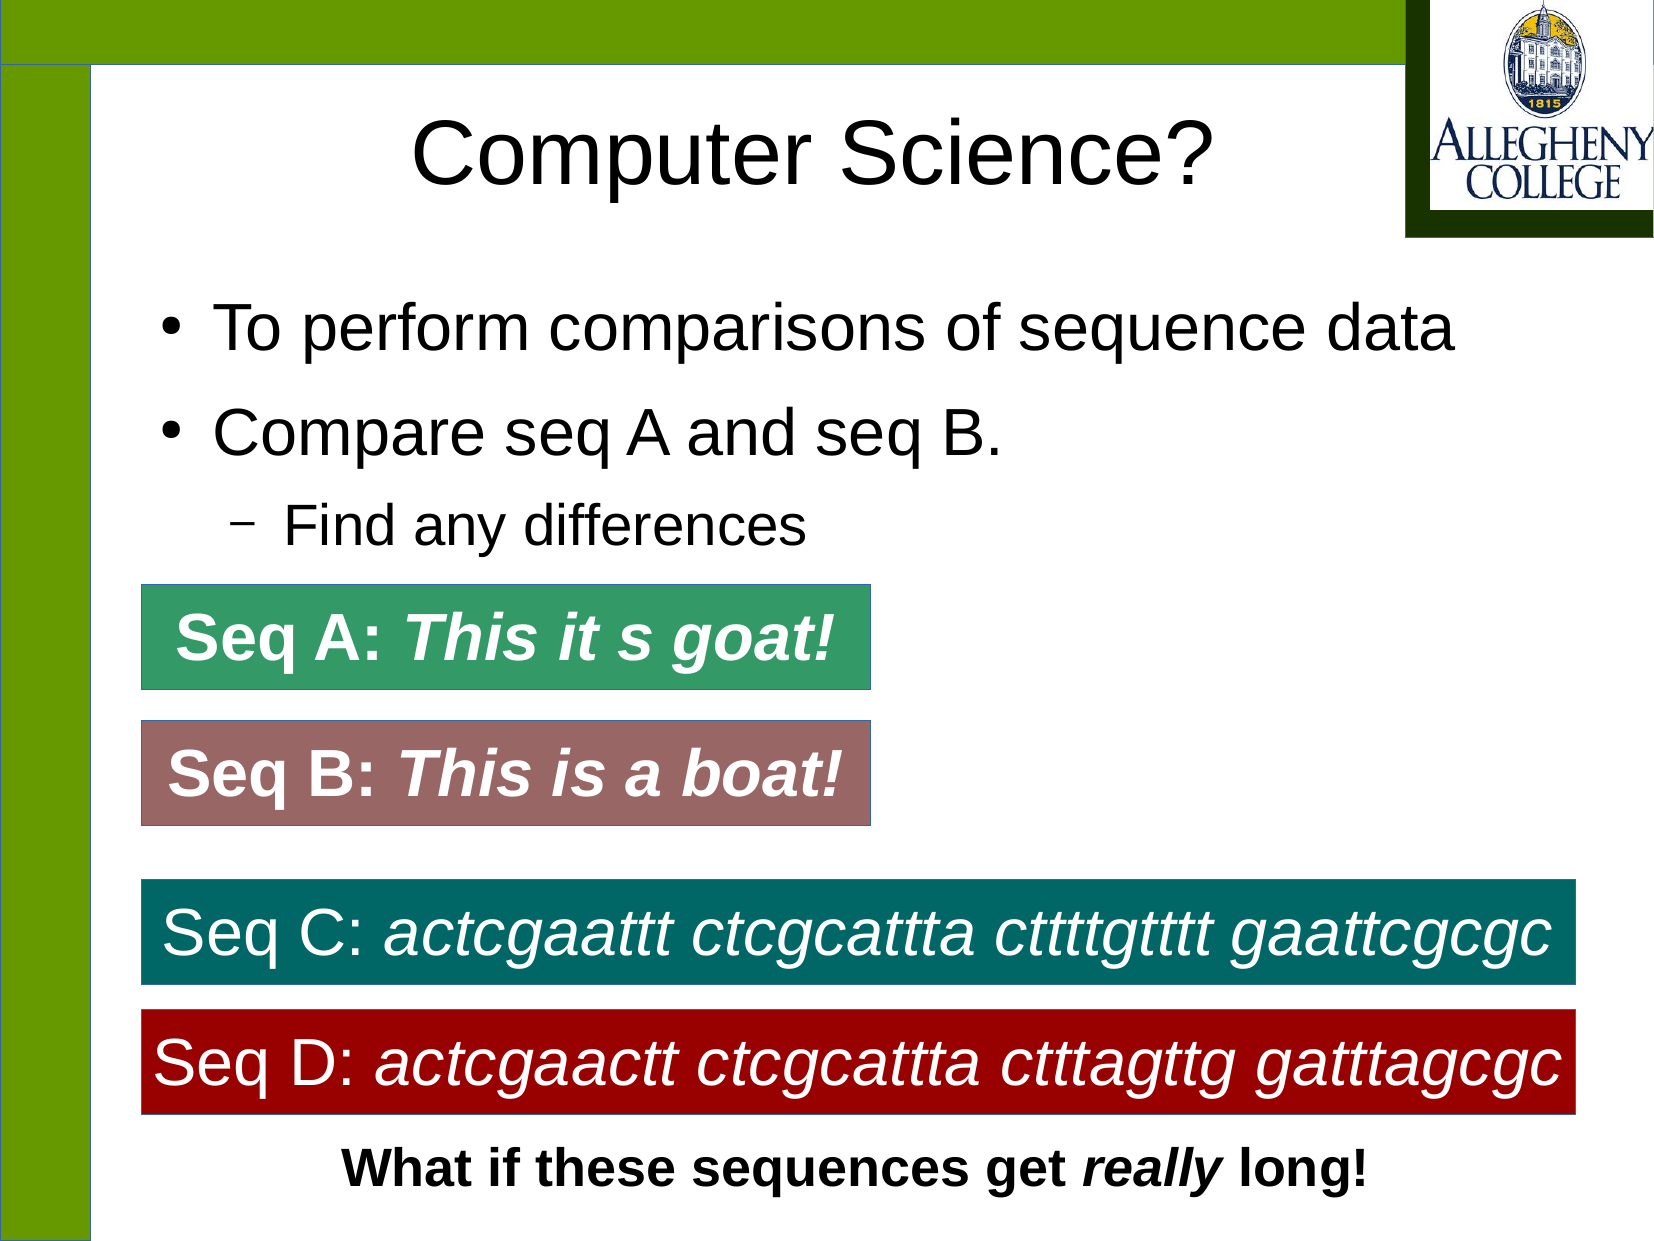

# Computer Science?
To perform comparisons of sequence data
Compare seq A and seq B.
Find any differences
Seq A: This it s goat!
Seq B: This is a boat!
Seq C: actcgaattt ctcgcattta cttttgtttt gaattcgcgc
Seq D: actcgaactt ctcgcattta ctttagttg gatttagcgc
What if these sequences get really long!
Unhealthy
Healthy
https://www.ncbi.nlm.nih.gov/nuccore/NC_030915.1